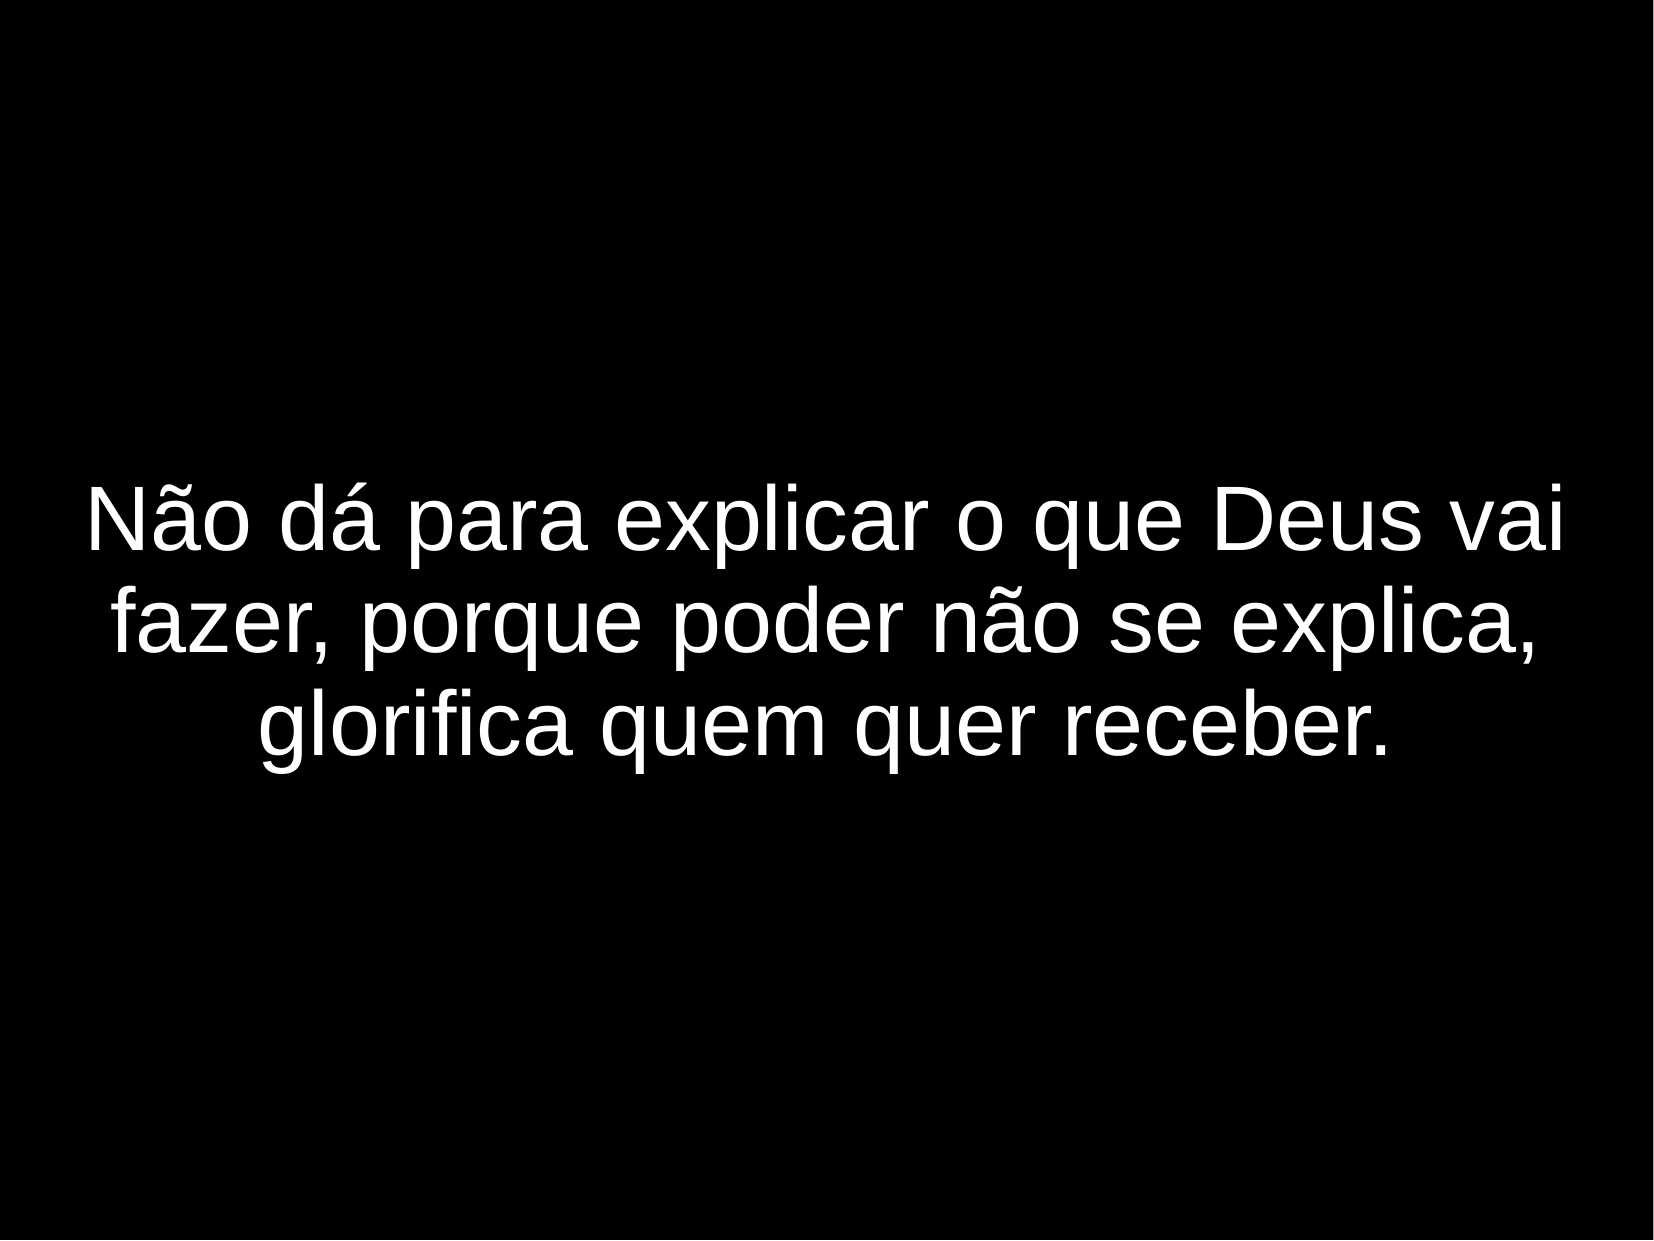

# Não dá para explicar o que Deus vai fazer, porque poder não se explica, glorifica quem quer receber.